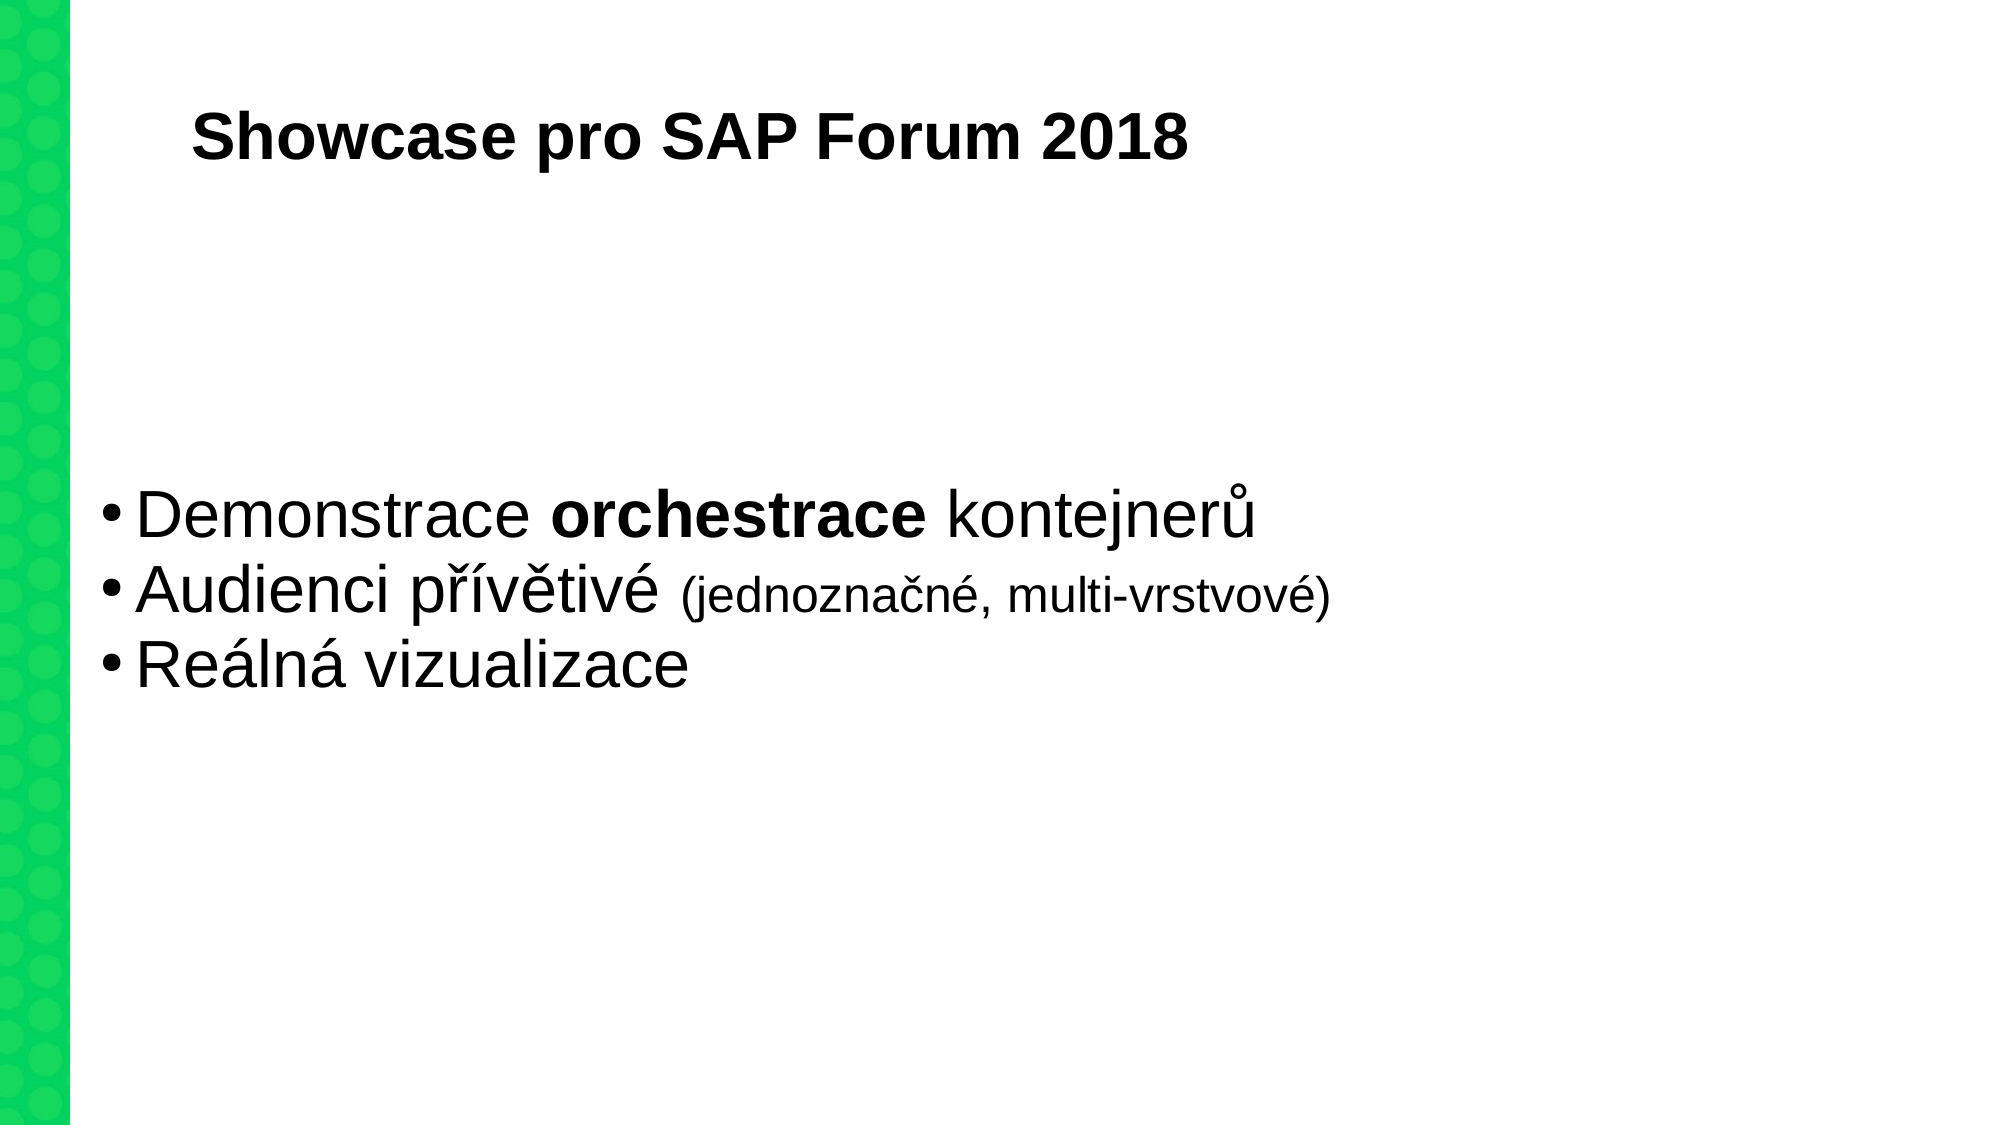

# Showcase pro SAP Forum 2018
Demonstrace orchestrace kontejnerů
Audienci přívětivé (jednoznačné, multi-vrstvové)
Reálná vizualizace